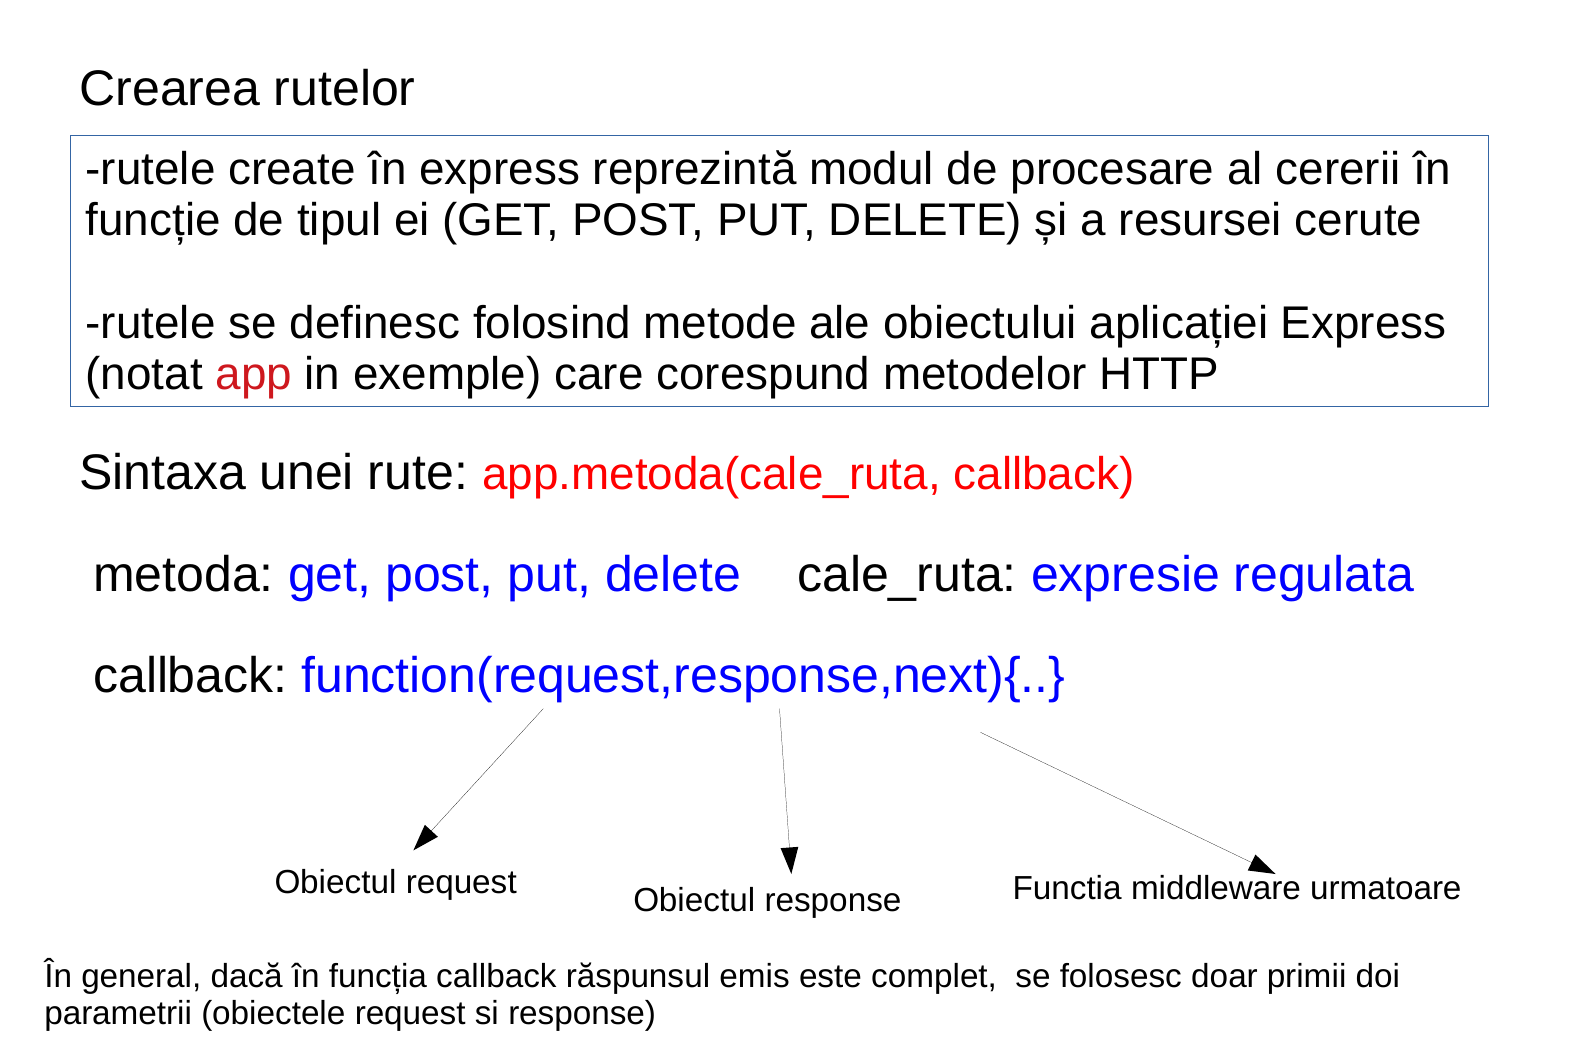

Crearea rutelor
-rutele create în express reprezintă modul de procesare al cererii în funcție de tipul ei (GET, POST, PUT, DELETE) și a resursei cerute
-rutele se definesc folosind metode ale obiectului aplicației Express (notat app in exemple) care corespund metodelor HTTP
Sintaxa unei rute: app.metoda(cale_ruta, callback)
 metoda: get, post, put, delete cale_ruta: expresie regulata
 callback: function(request,response,next){..}
Obiectul request
Functia middleware urmatoare
Obiectul response
În general, dacă în funcția callback răspunsul emis este complet, se folosesc doar primii doi parametrii (obiectele request si response)